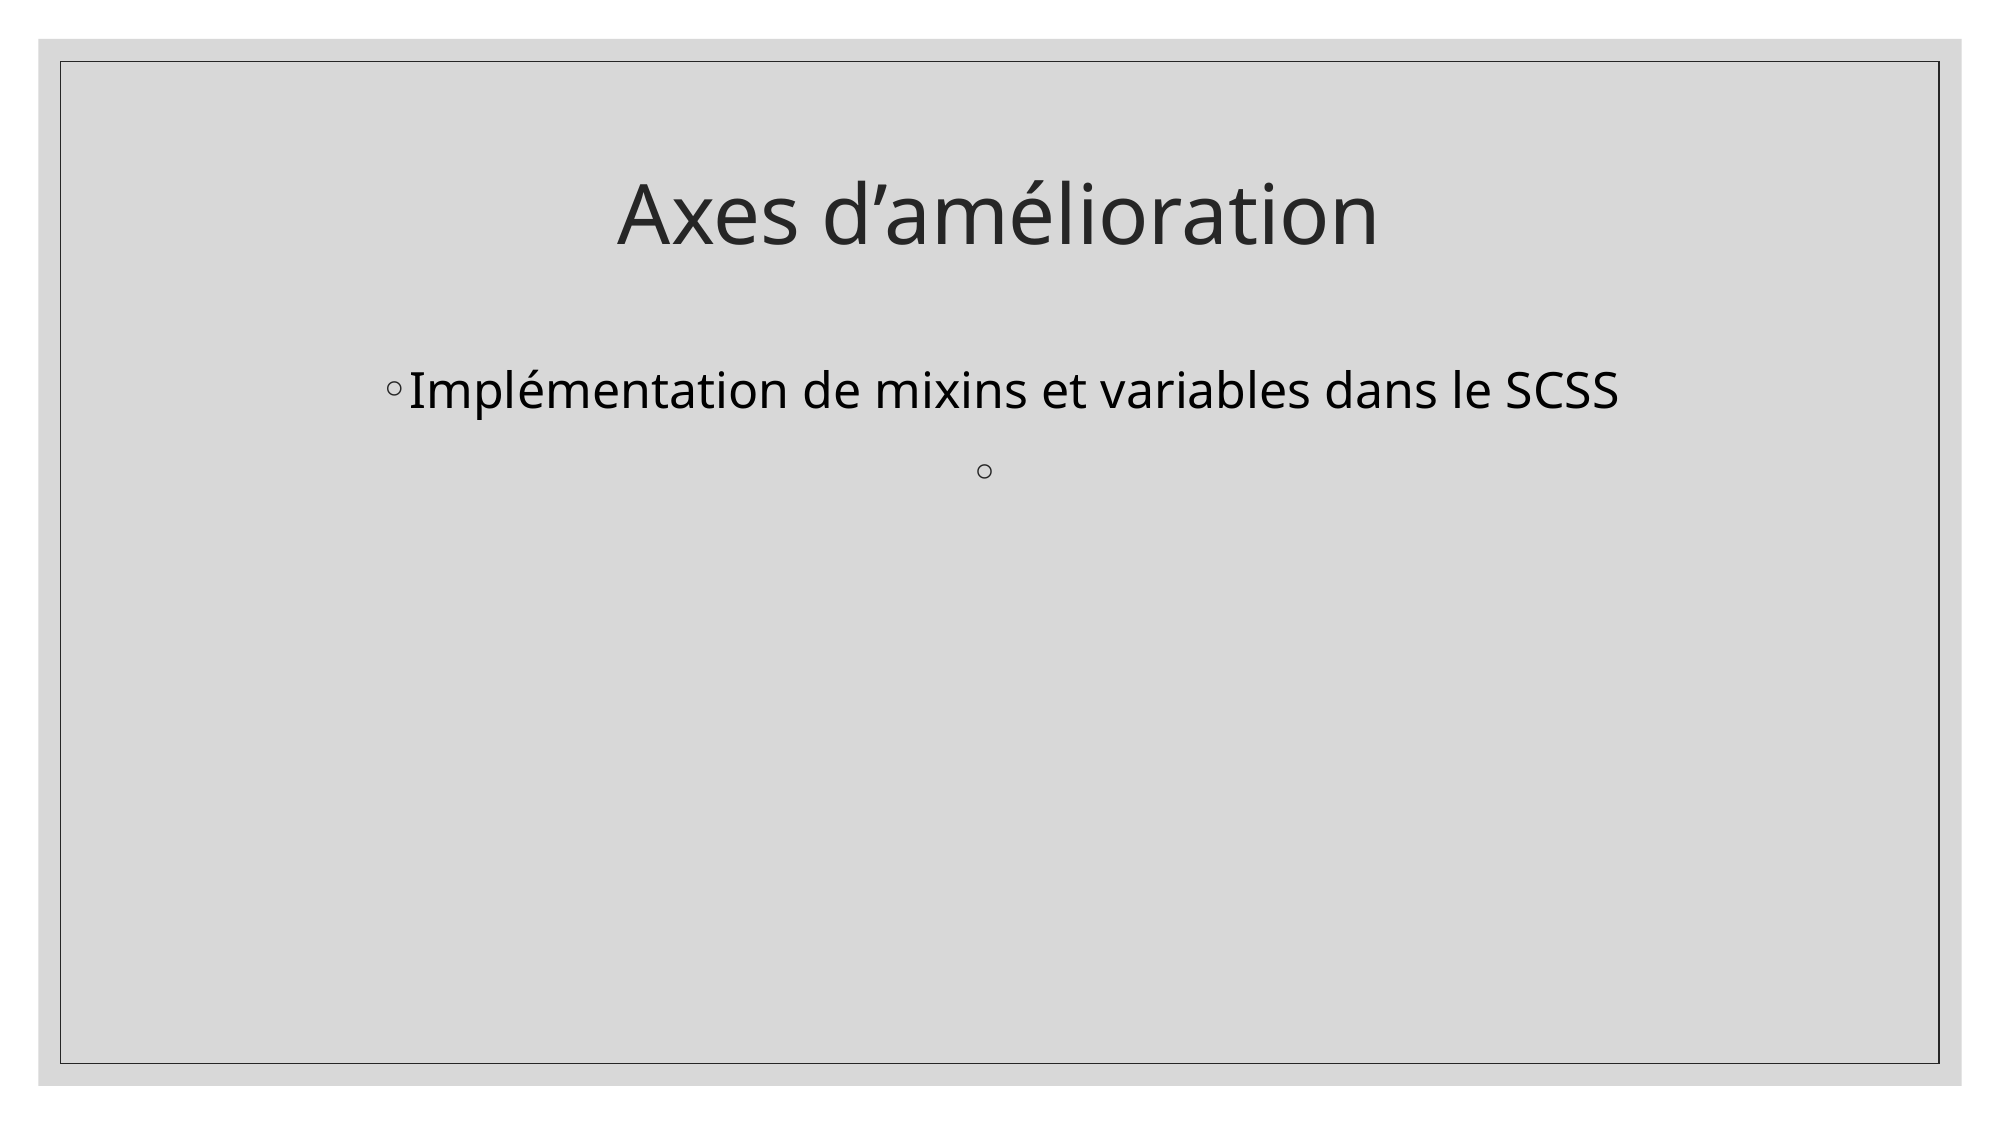

# Axes d’amélioration
Implémentation de mixins et variables dans le SCSS